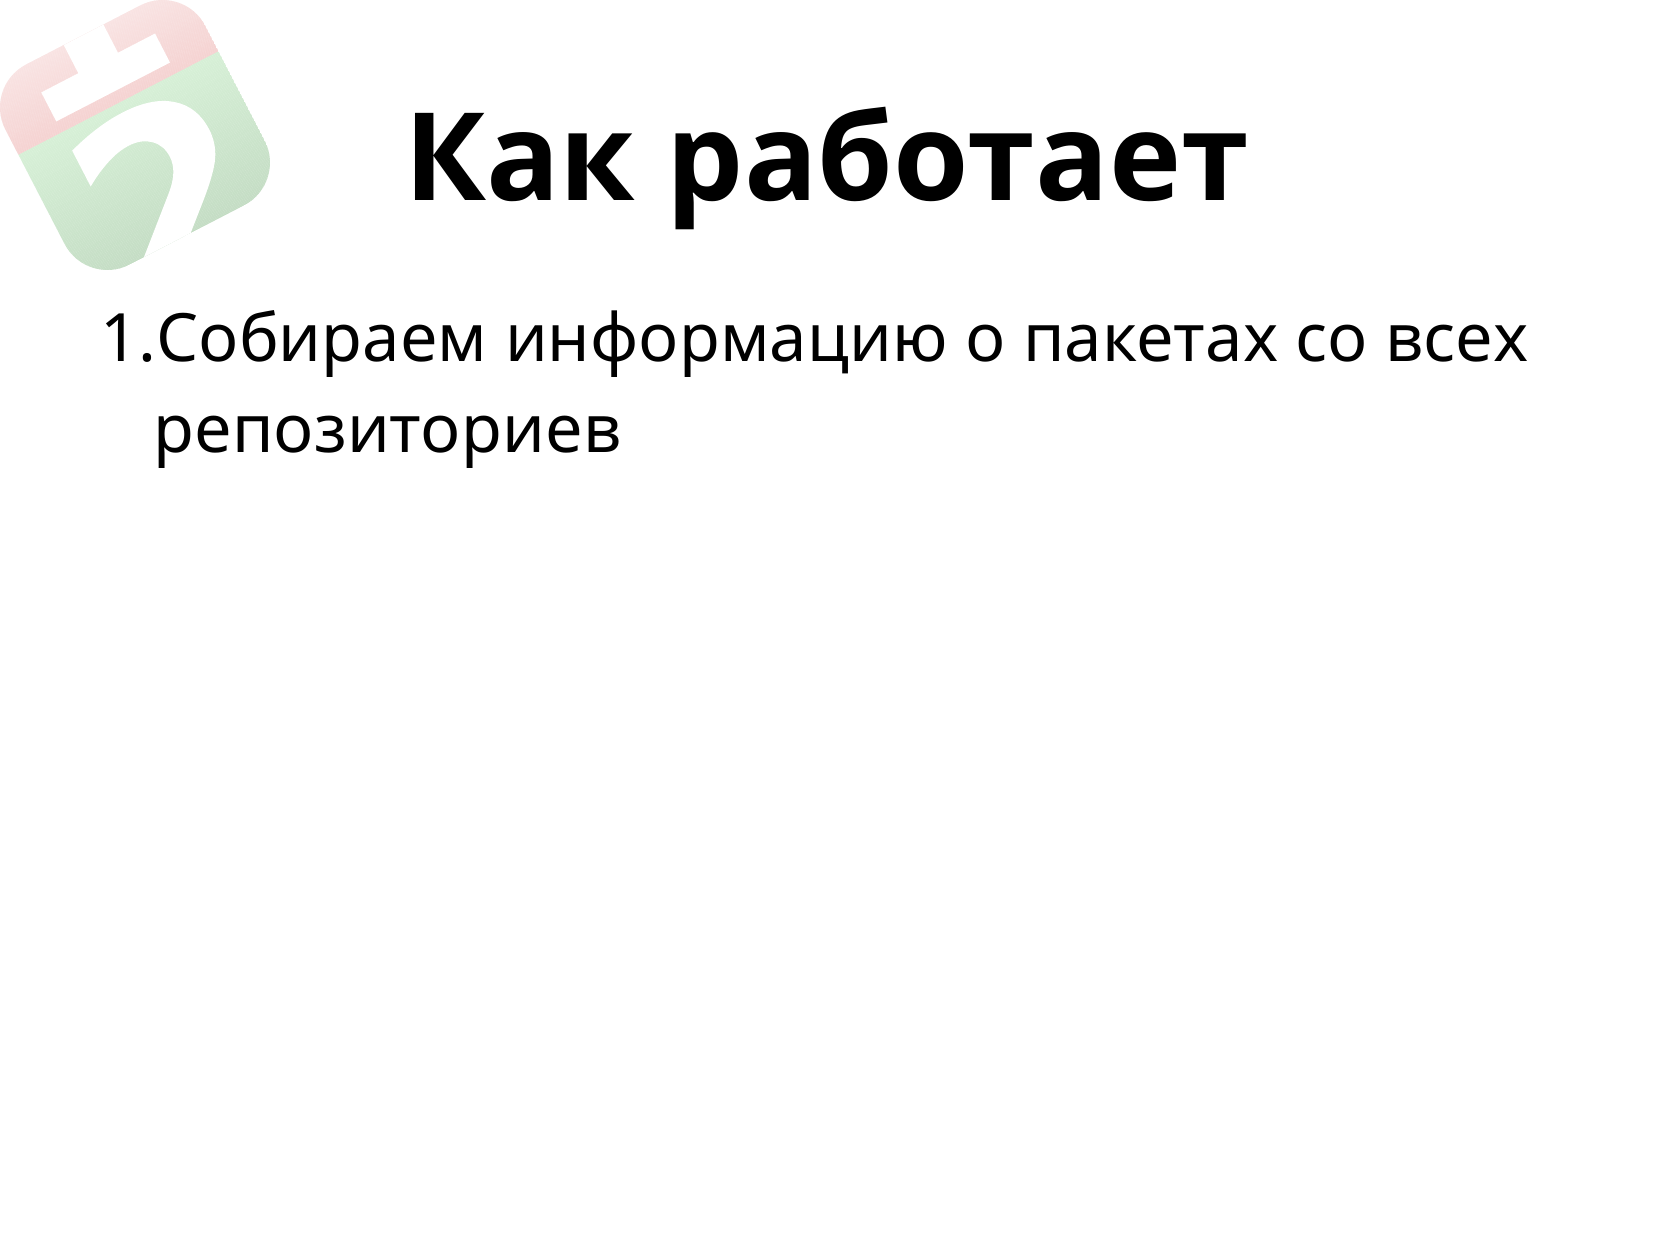

# Как работает
Собираем информацию о пакетах со всех репозиториев